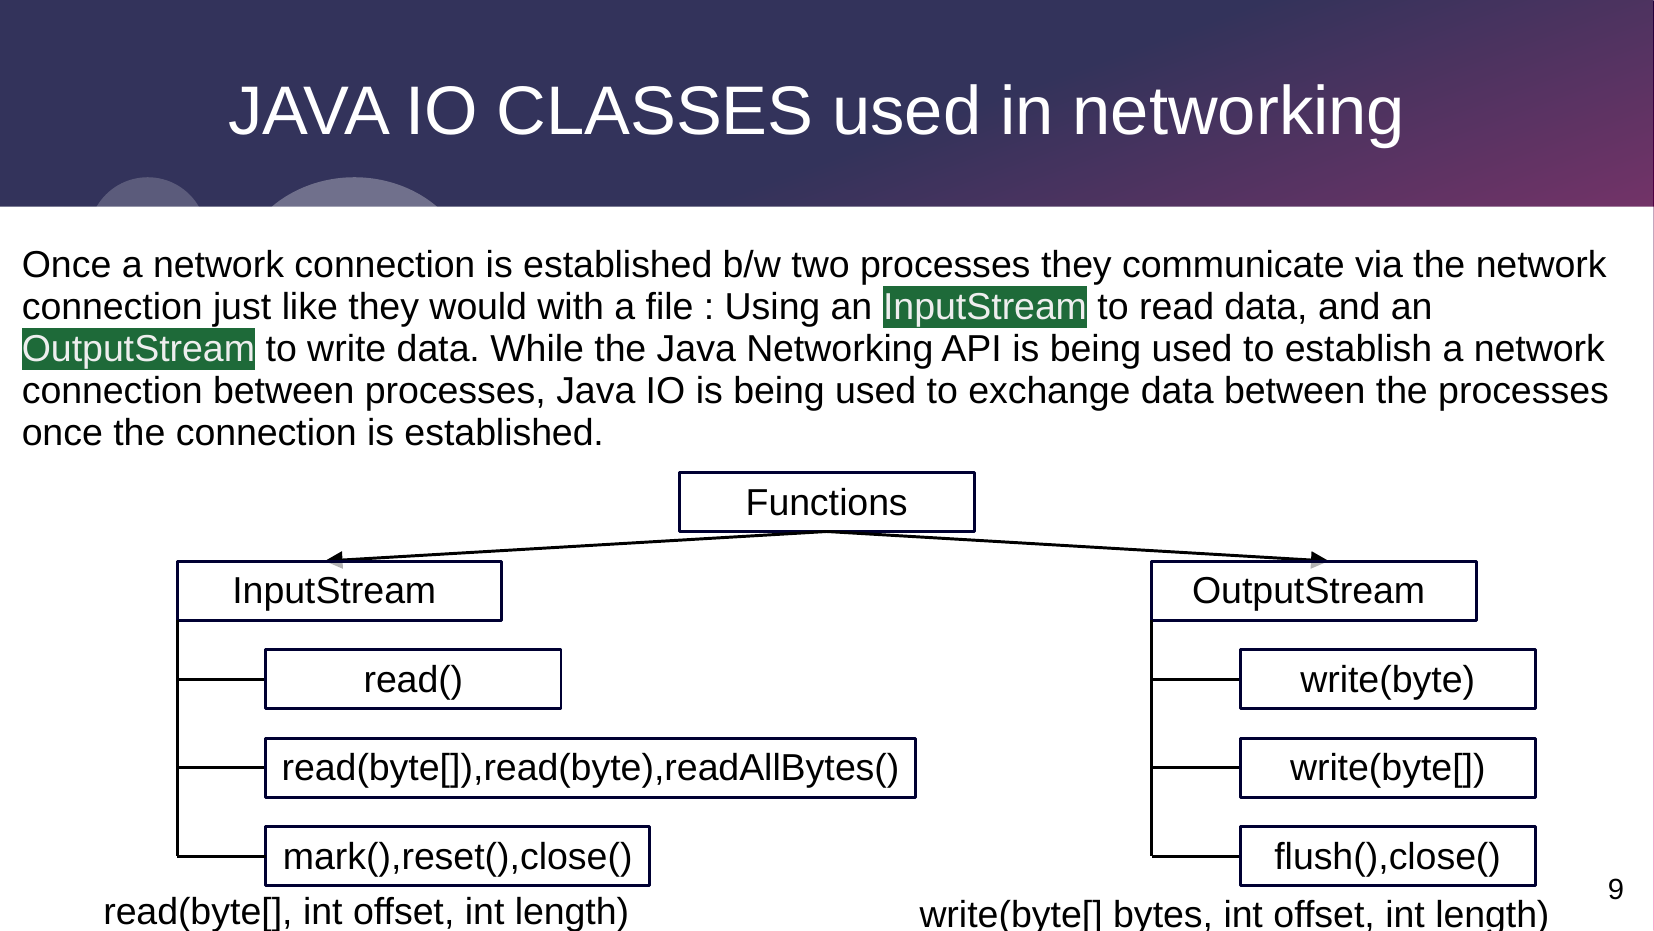

# JAVA IO CLASSES used in networking
Once a network connection is established b/w two processes they communicate via the network
connection just like they would with a file : Using an InputStream to read data, and an
OutputStream to write data. While the Java Networking API is being used to establish a network
connection between processes, Java IO is being used to exchange data between the processes
once the connection is established.
Functions
InputStream
OutputStream
read()
write(byte)
read(byte[]),read(byte),readAllBytes()
write(byte[])
mark(),reset(),close()
flush(),close()
read(byte[], int offset, int length)
write(byte[] bytes, int offset, int length)